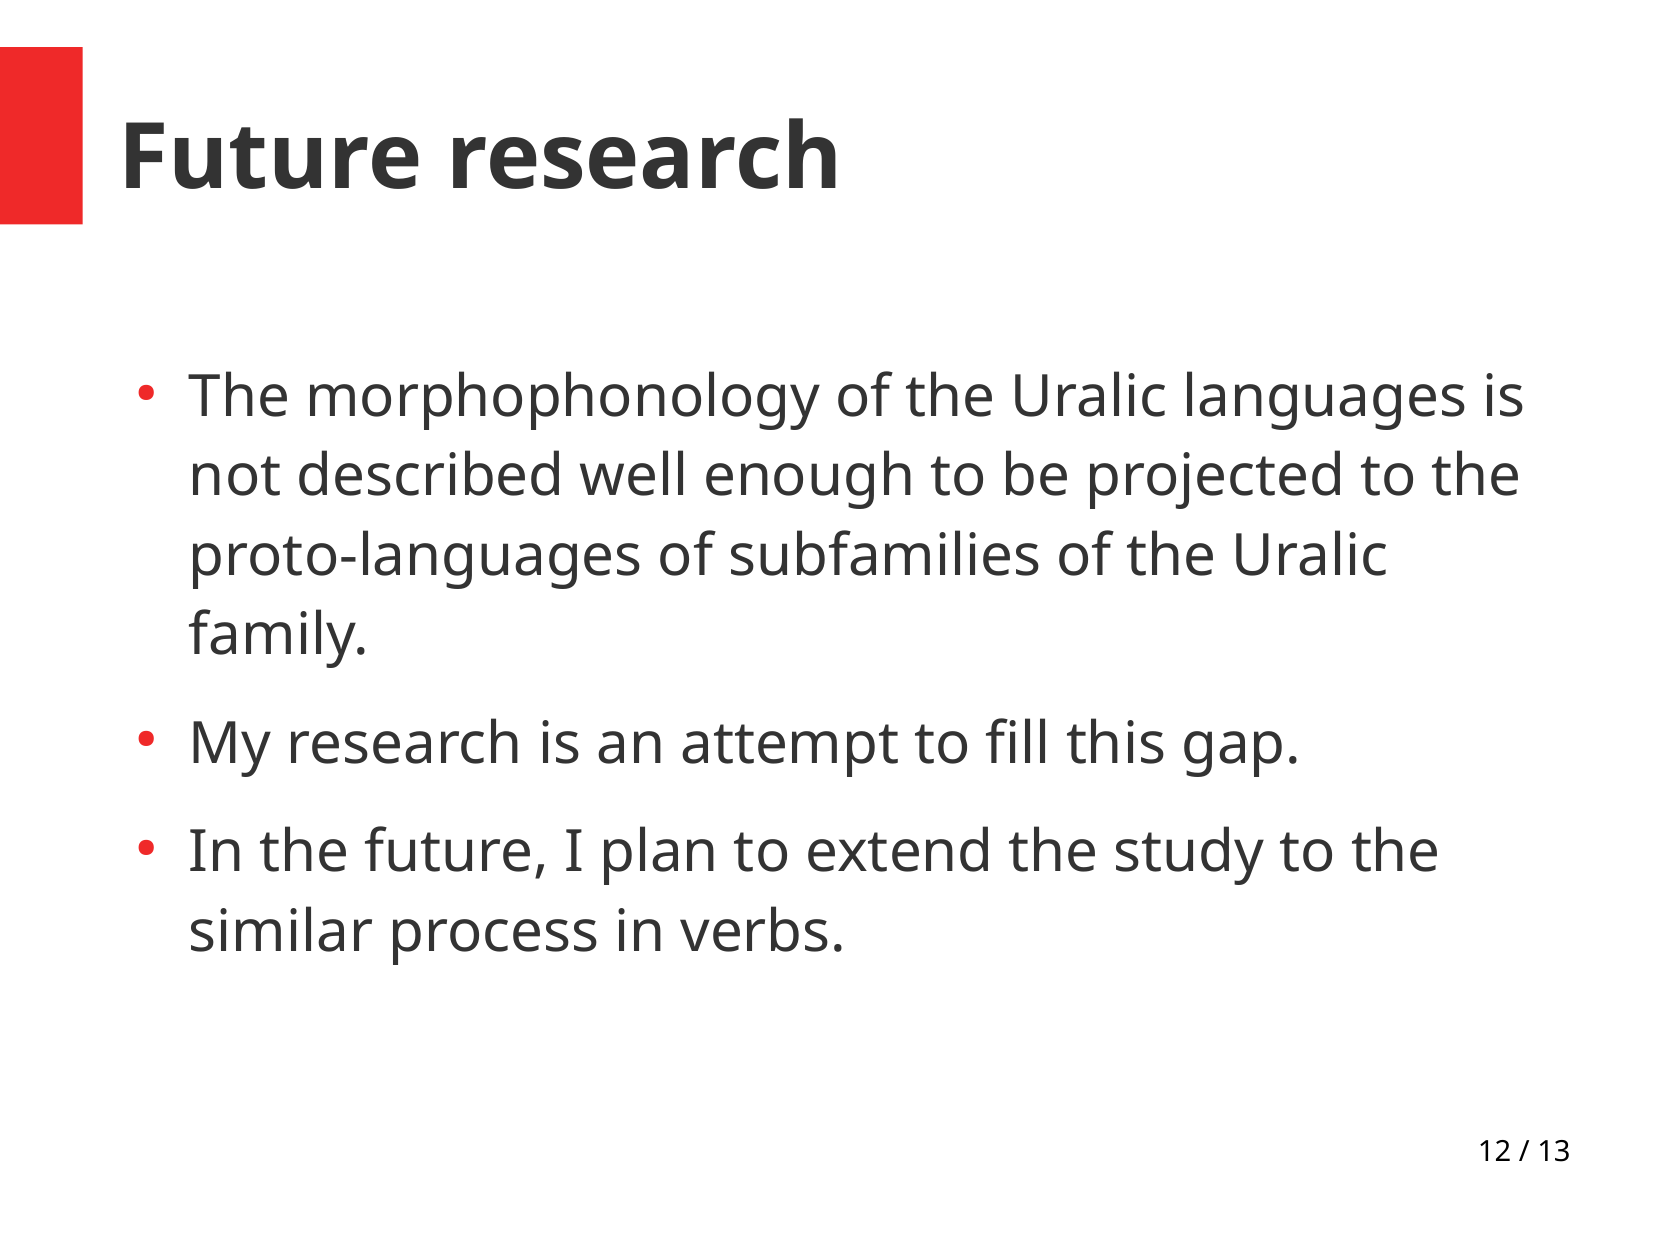

# Future research
The morphophonology of the Uralic languages is not described well enough to be projected to the proto-languages of subfamilies of the Uralic family.
My research is an attempt to fill this gap.
In the future, I plan to extend the study to the similar process in verbs.
12